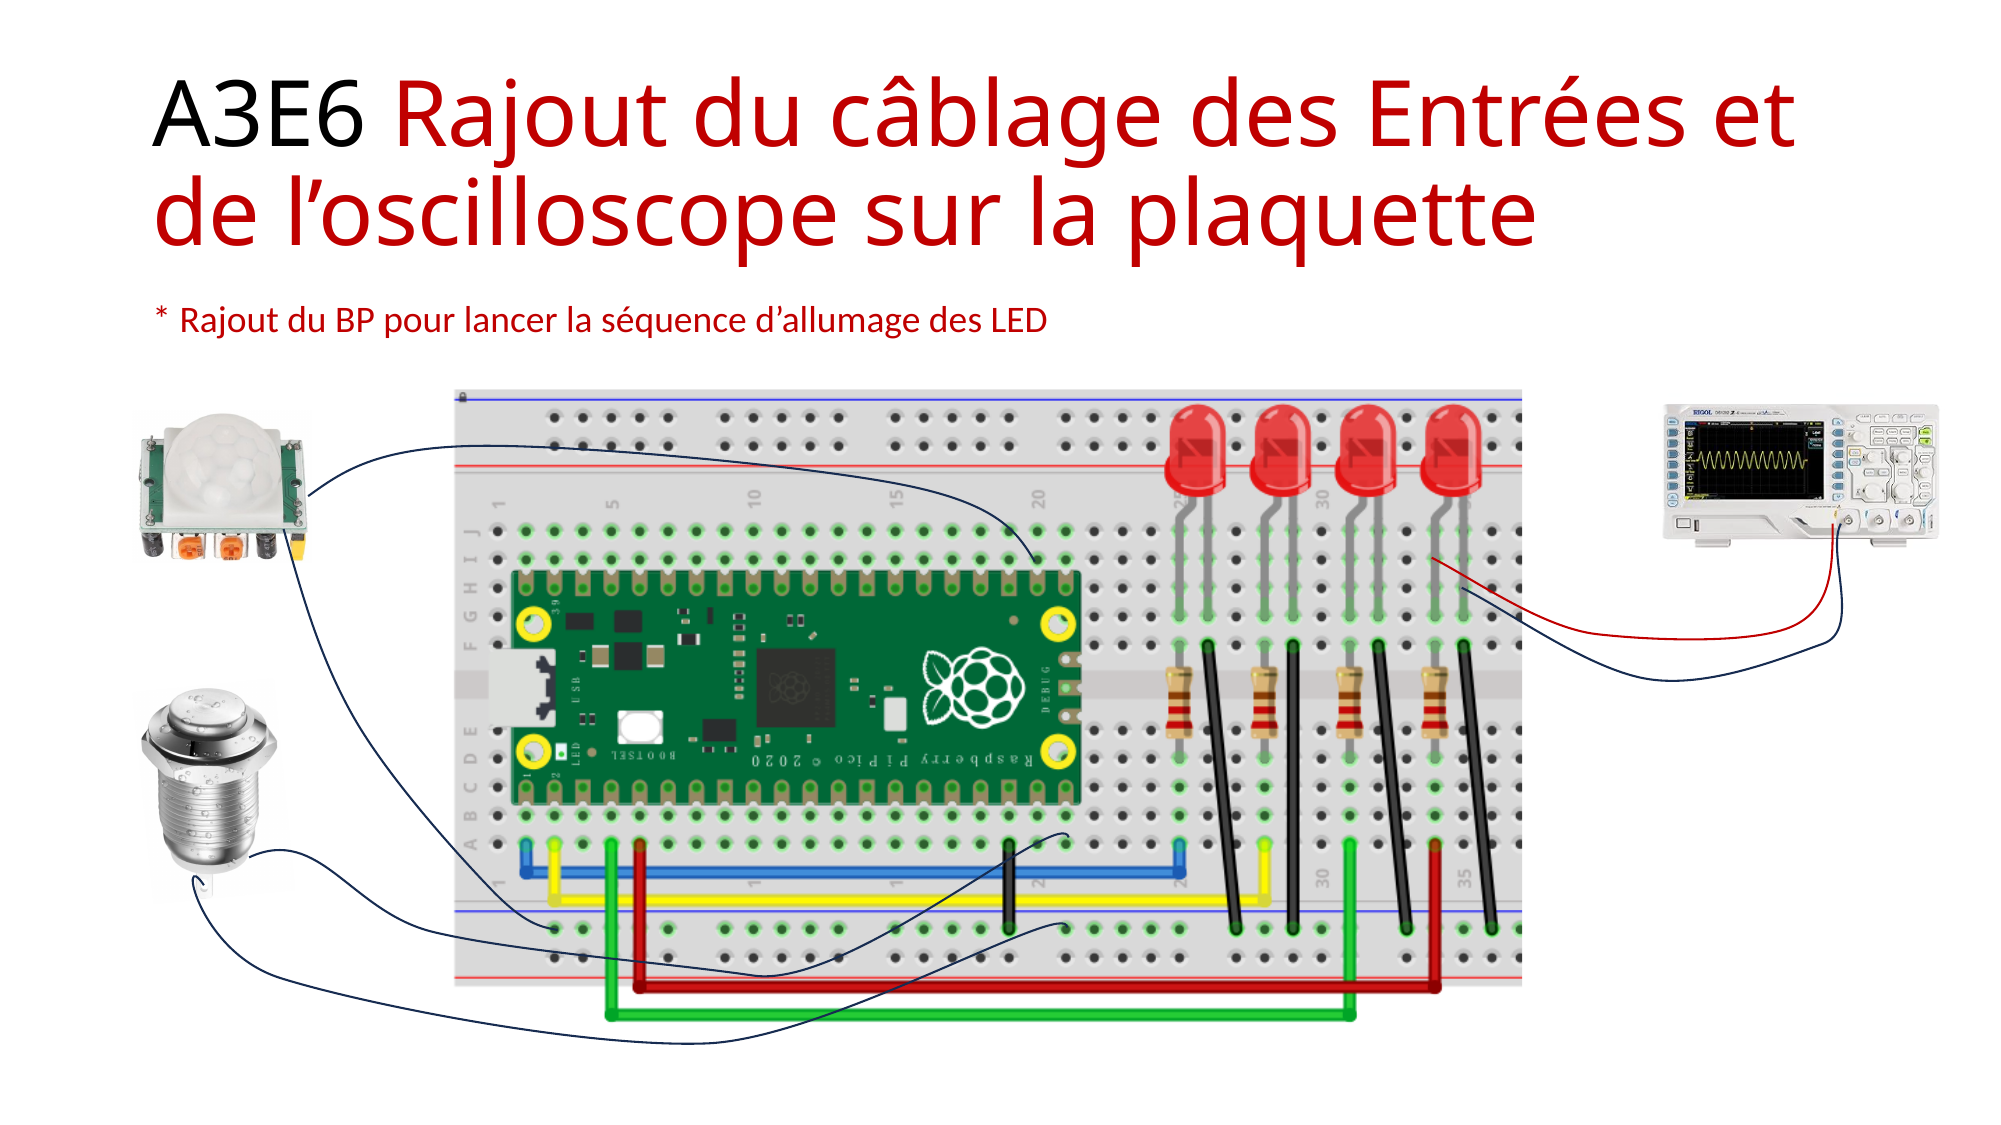

A3E6 Rajout du câblage des Entrées et de l’oscilloscope sur la plaquette
* Rajout du BP pour lancer la séquence d’allumage des LED